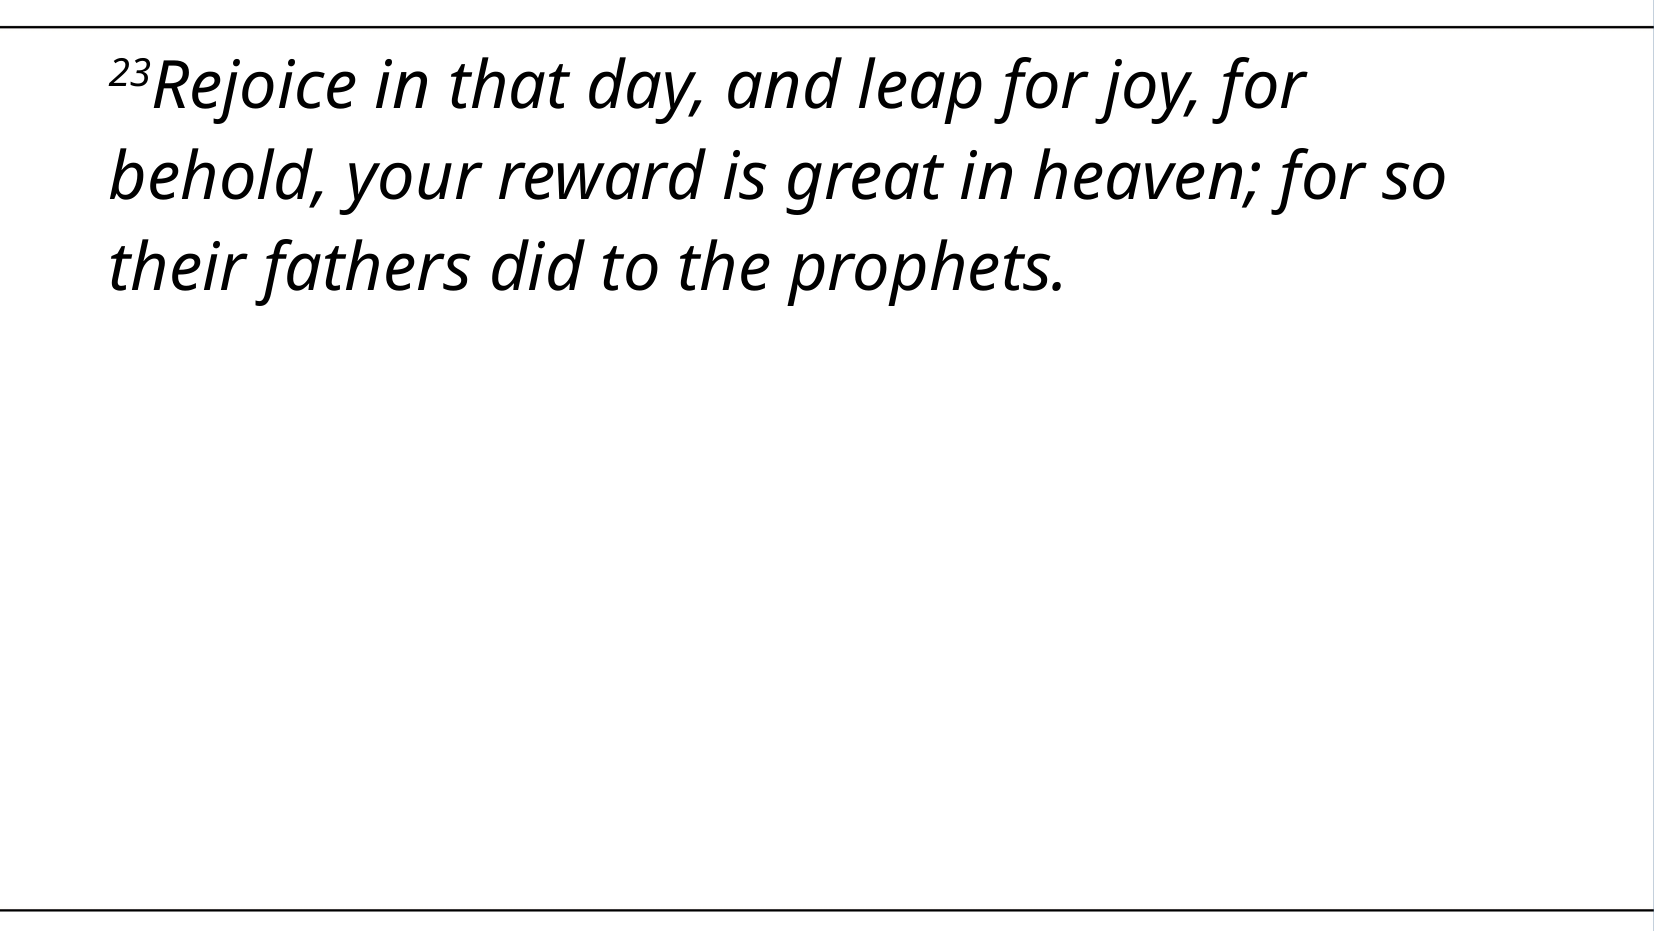

23Rejoice in that day, and leap for joy, for
behold, your reward is great in heaven; for so
their fathers did to the prophets.